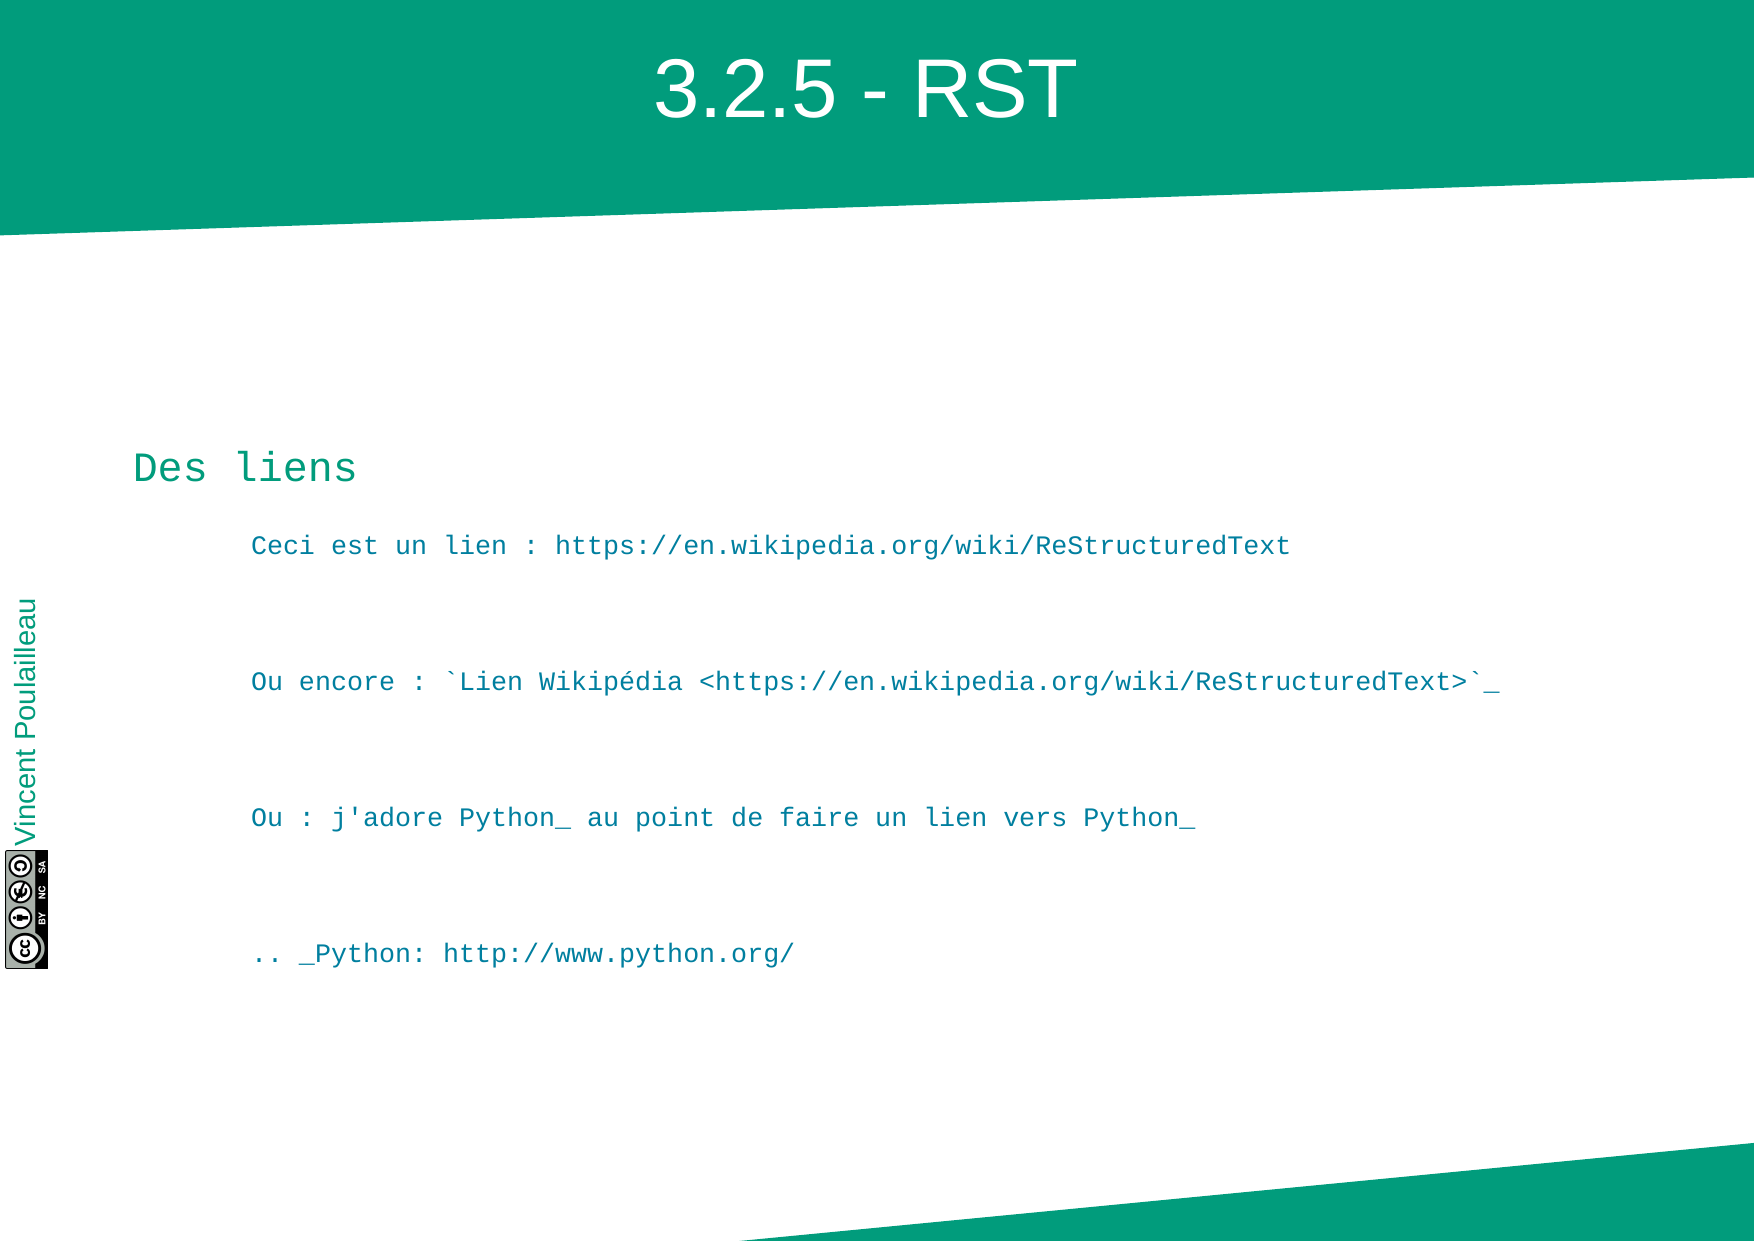

3.2.5 - RST
Des liens
Ceci est un lien : https://en.wikipedia.org/wiki/ReStructuredText
Ou encore : `Lien Wikipédia <https://en.wikipedia.org/wiki/ReStructuredText>`_
Ou : j'adore Python_ au point de faire un lien vers Python_
.. _Python: http://www.python.org/
© 2019 Vincent Poulailleau